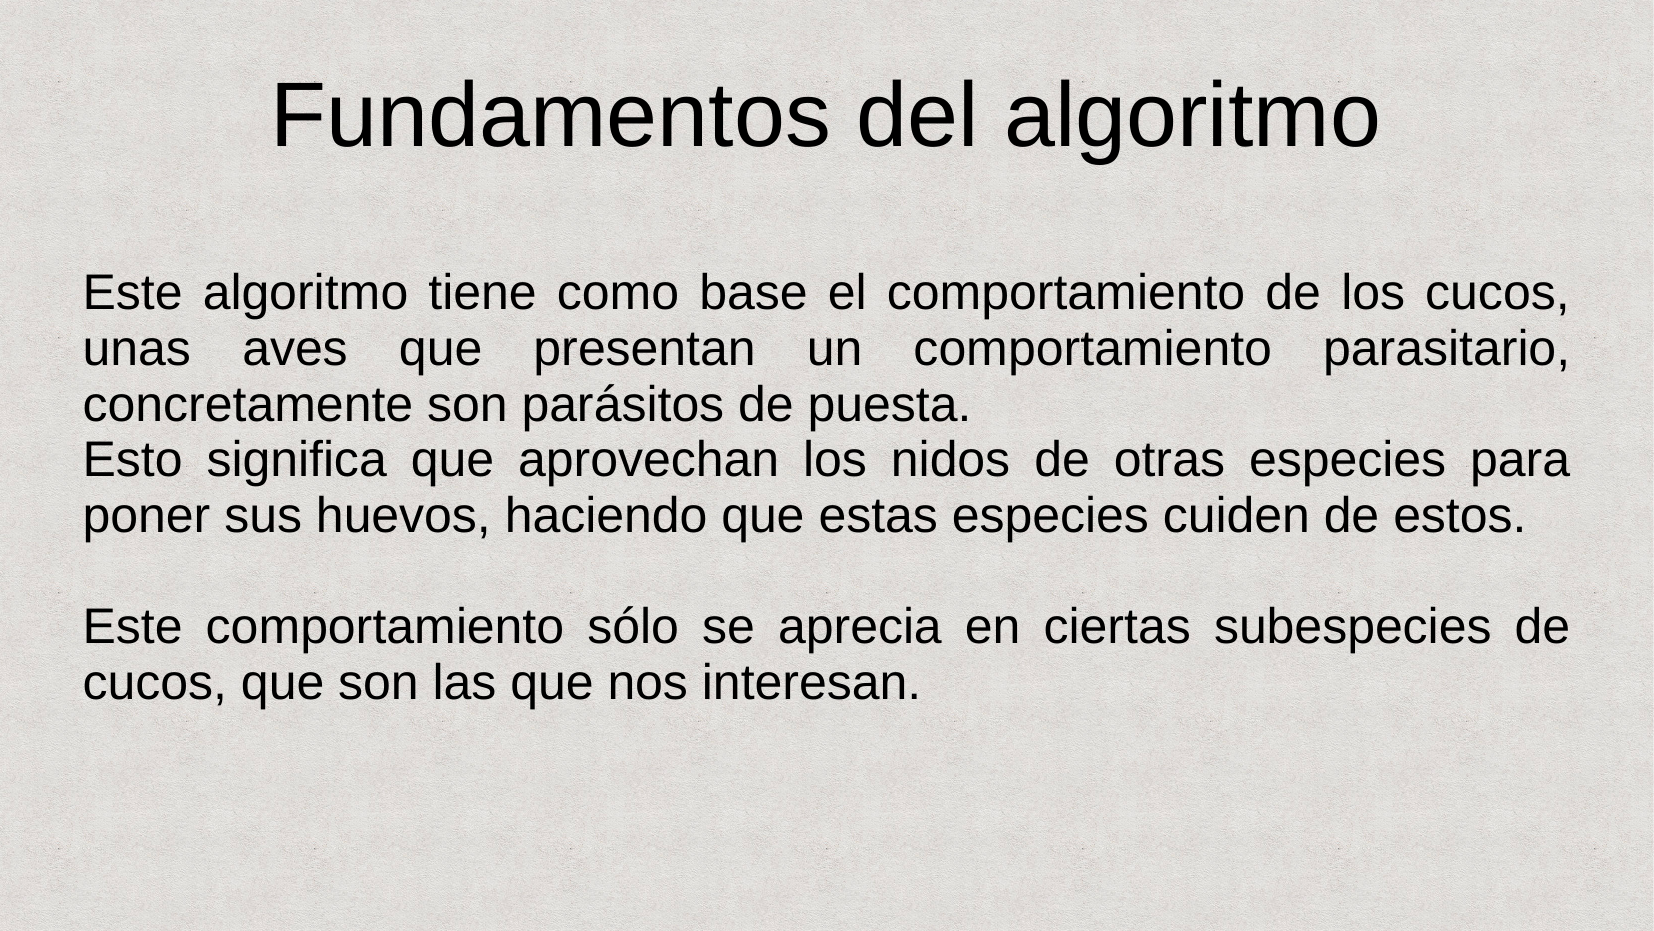

# Fundamentos del algoritmo
Este algoritmo tiene como base el comportamiento de los cucos, unas aves que presentan un comportamiento parasitario, concretamente son parásitos de puesta.
Esto significa que aprovechan los nidos de otras especies para poner sus huevos, haciendo que estas especies cuiden de estos.
Este comportamiento sólo se aprecia en ciertas subespecies de cucos, que son las que nos interesan.